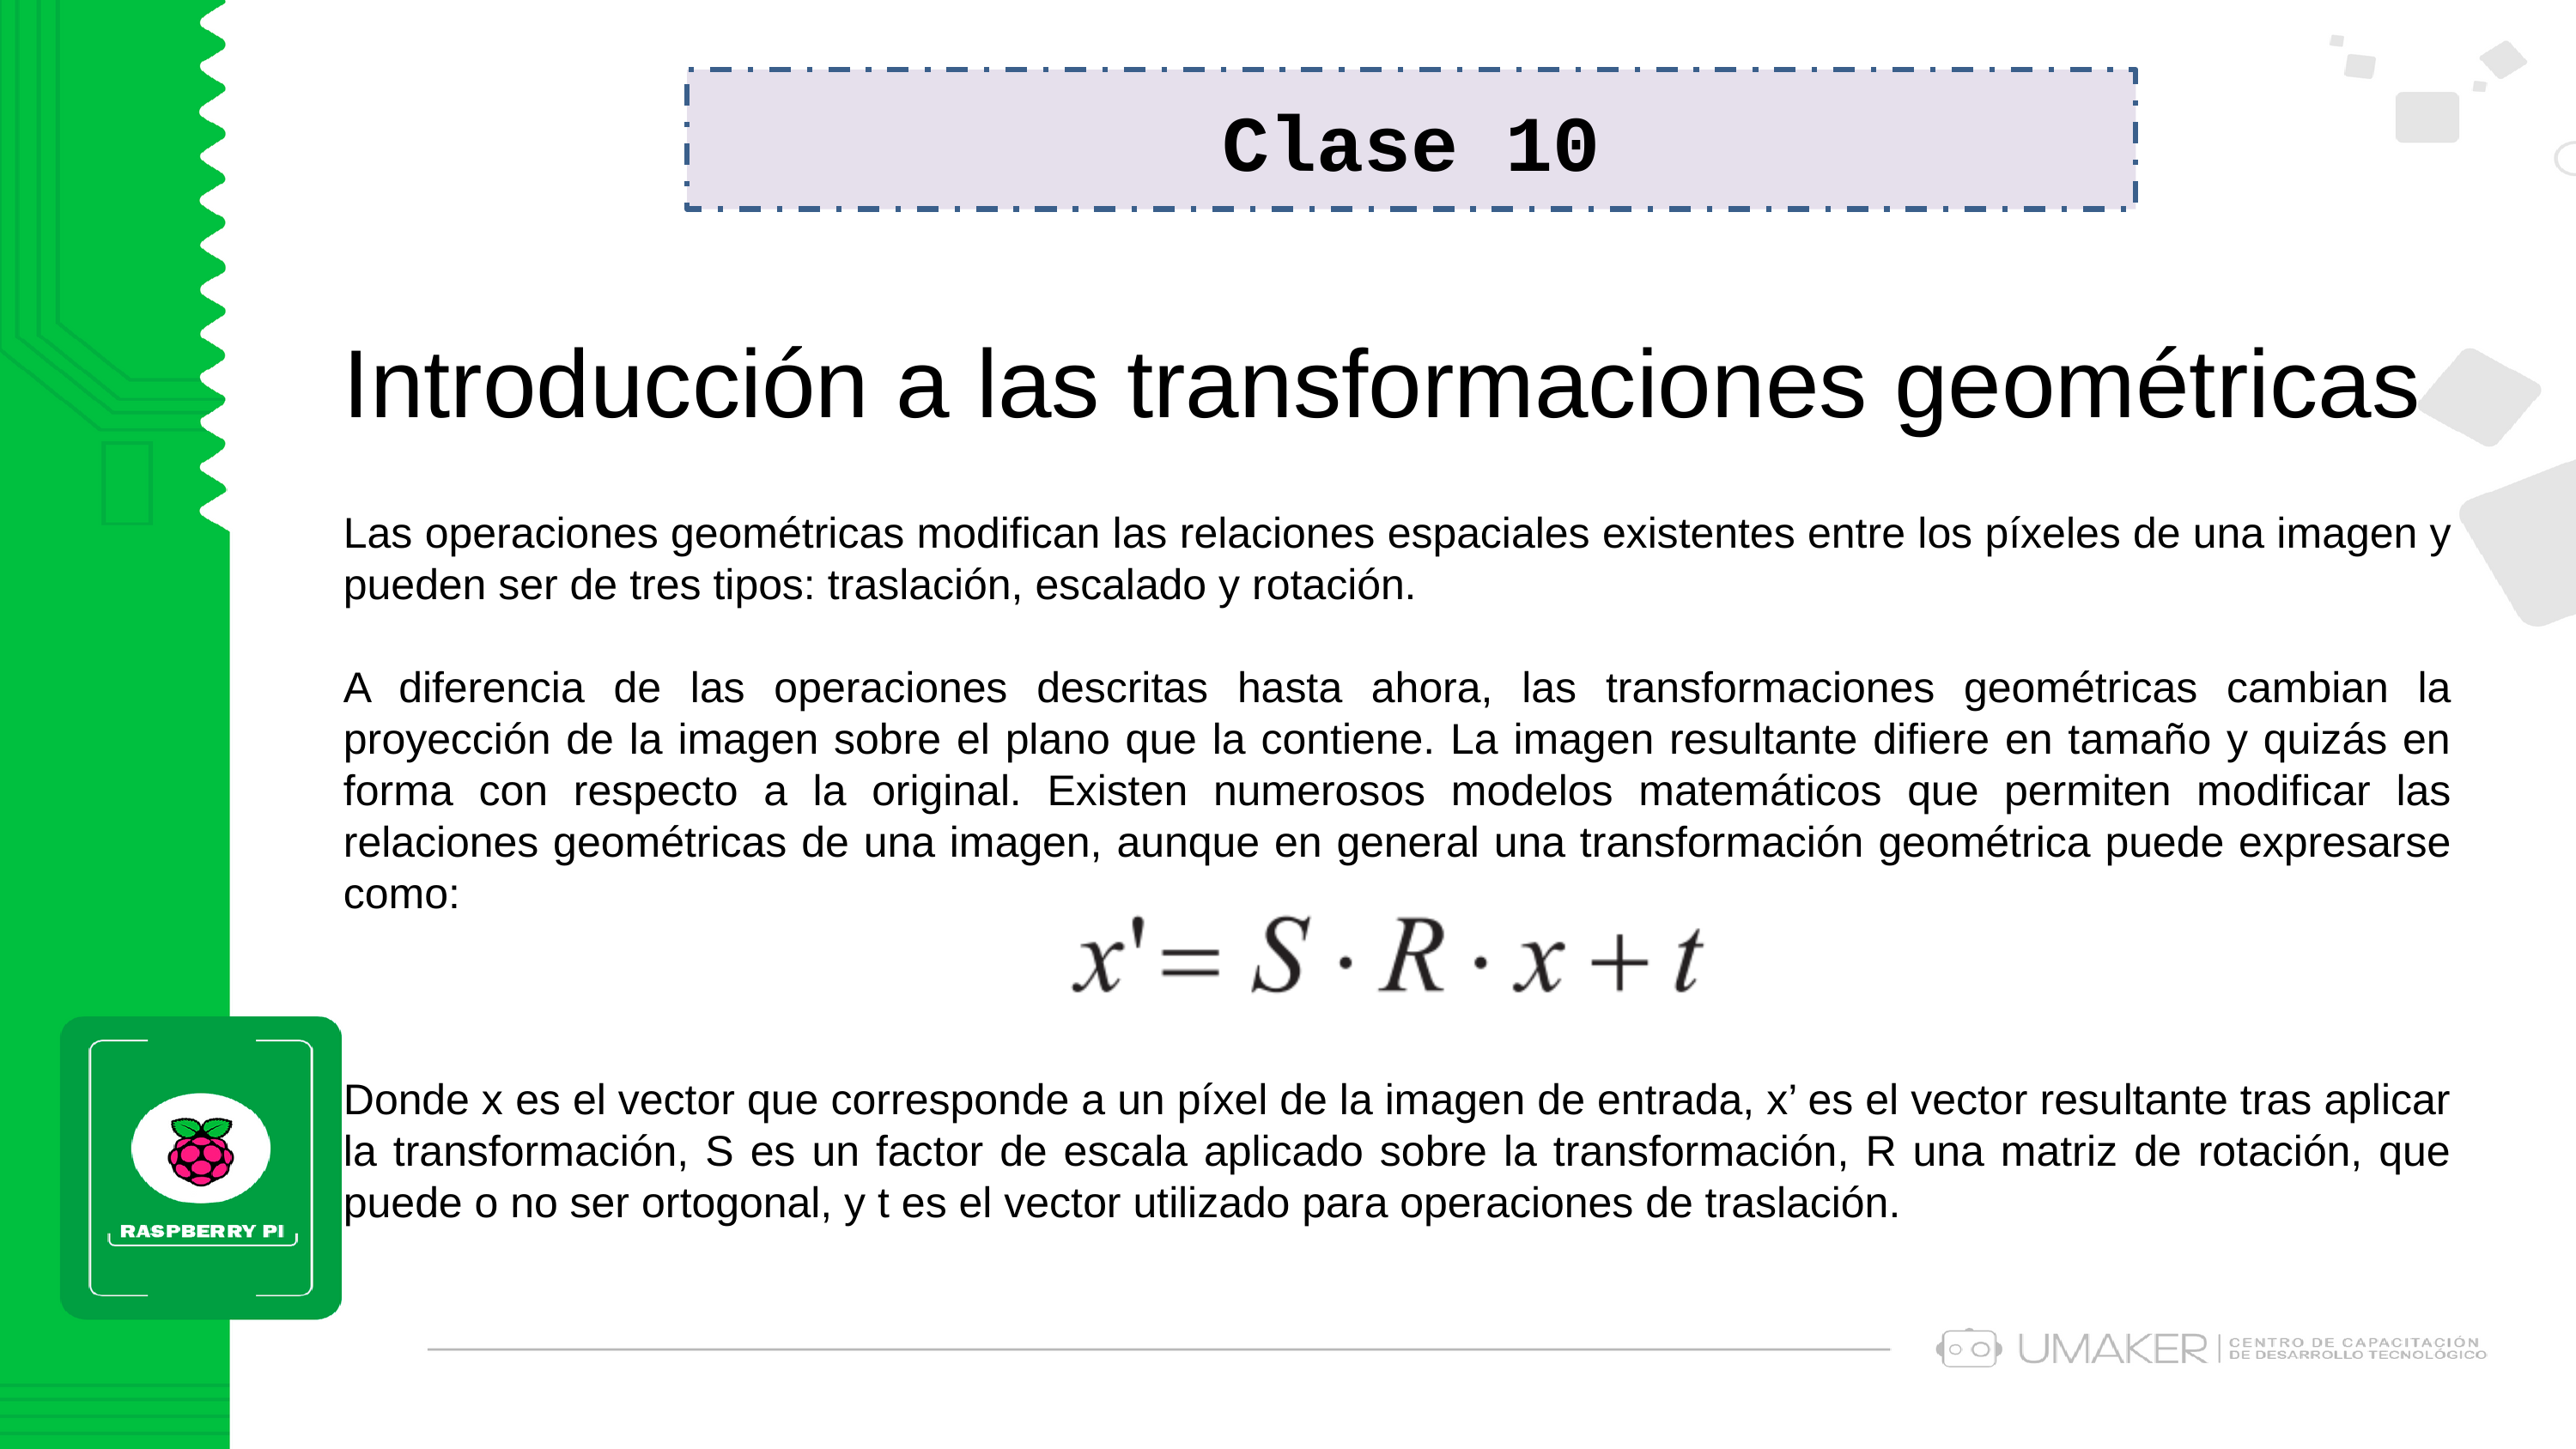

Clase 10
Introducción a las transformaciones geométricas
Las operaciones geométricas modifican las relaciones espaciales existentes entre los píxeles de una imagen y pueden ser de tres tipos: traslación, escalado y rotación.
A diferencia de las operaciones descritas hasta ahora, las transformaciones geométricas cambian la proyección de la imagen sobre el plano que la contiene. La imagen resultante difiere en tamaño y quizás en forma con respecto a la original. Existen numerosos modelos matemáticos que permiten modificar las relaciones geométricas de una imagen, aunque en general una transformación geométrica puede expresarse como:
Donde x es el vector que corresponde a un píxel de la imagen de entrada, x’ es el vector resultante tras aplicar la transformación, S es un factor de escala aplicado sobre la transformación, R una matriz de rotación, que puede o no ser ortogonal, y t es el vector utilizado para operaciones de traslación.